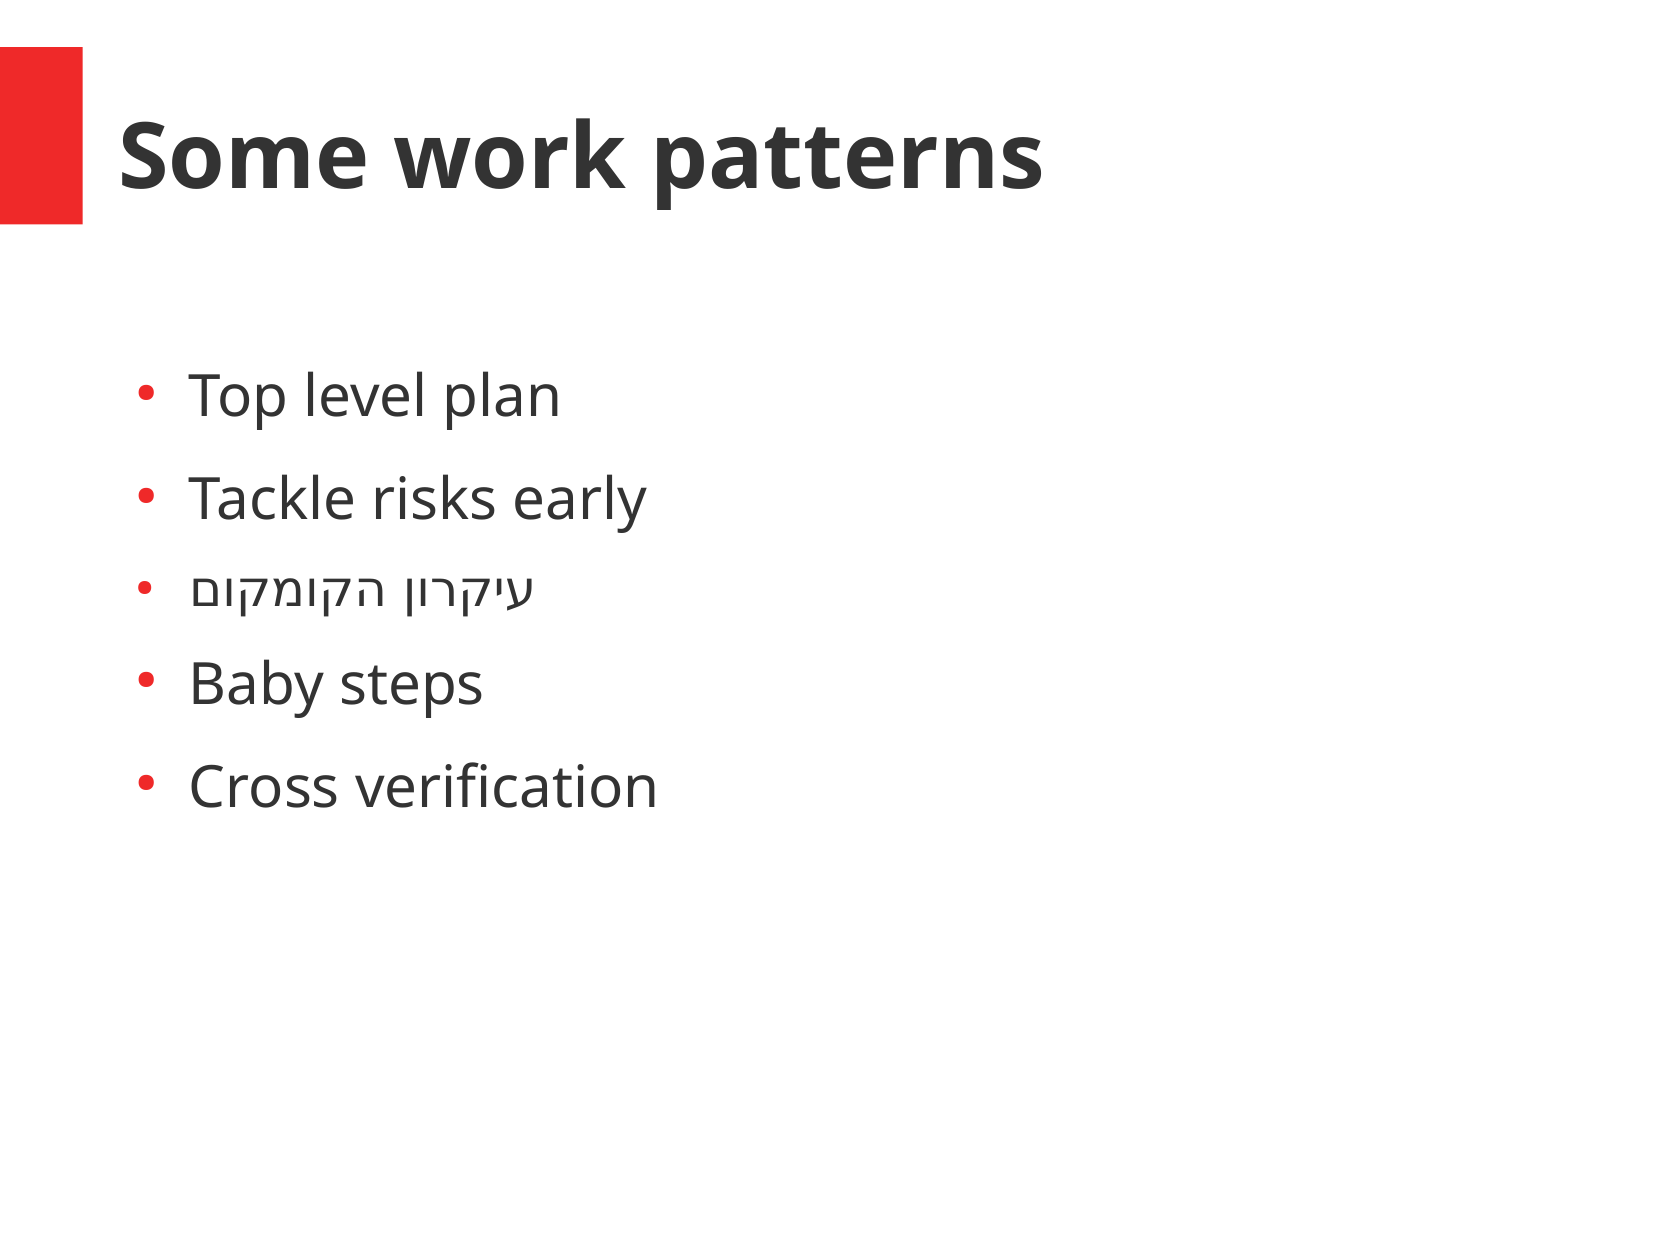

# Some work patterns
Top level plan
Tackle risks early
עיקרון הקומקום
Baby steps
Cross verification